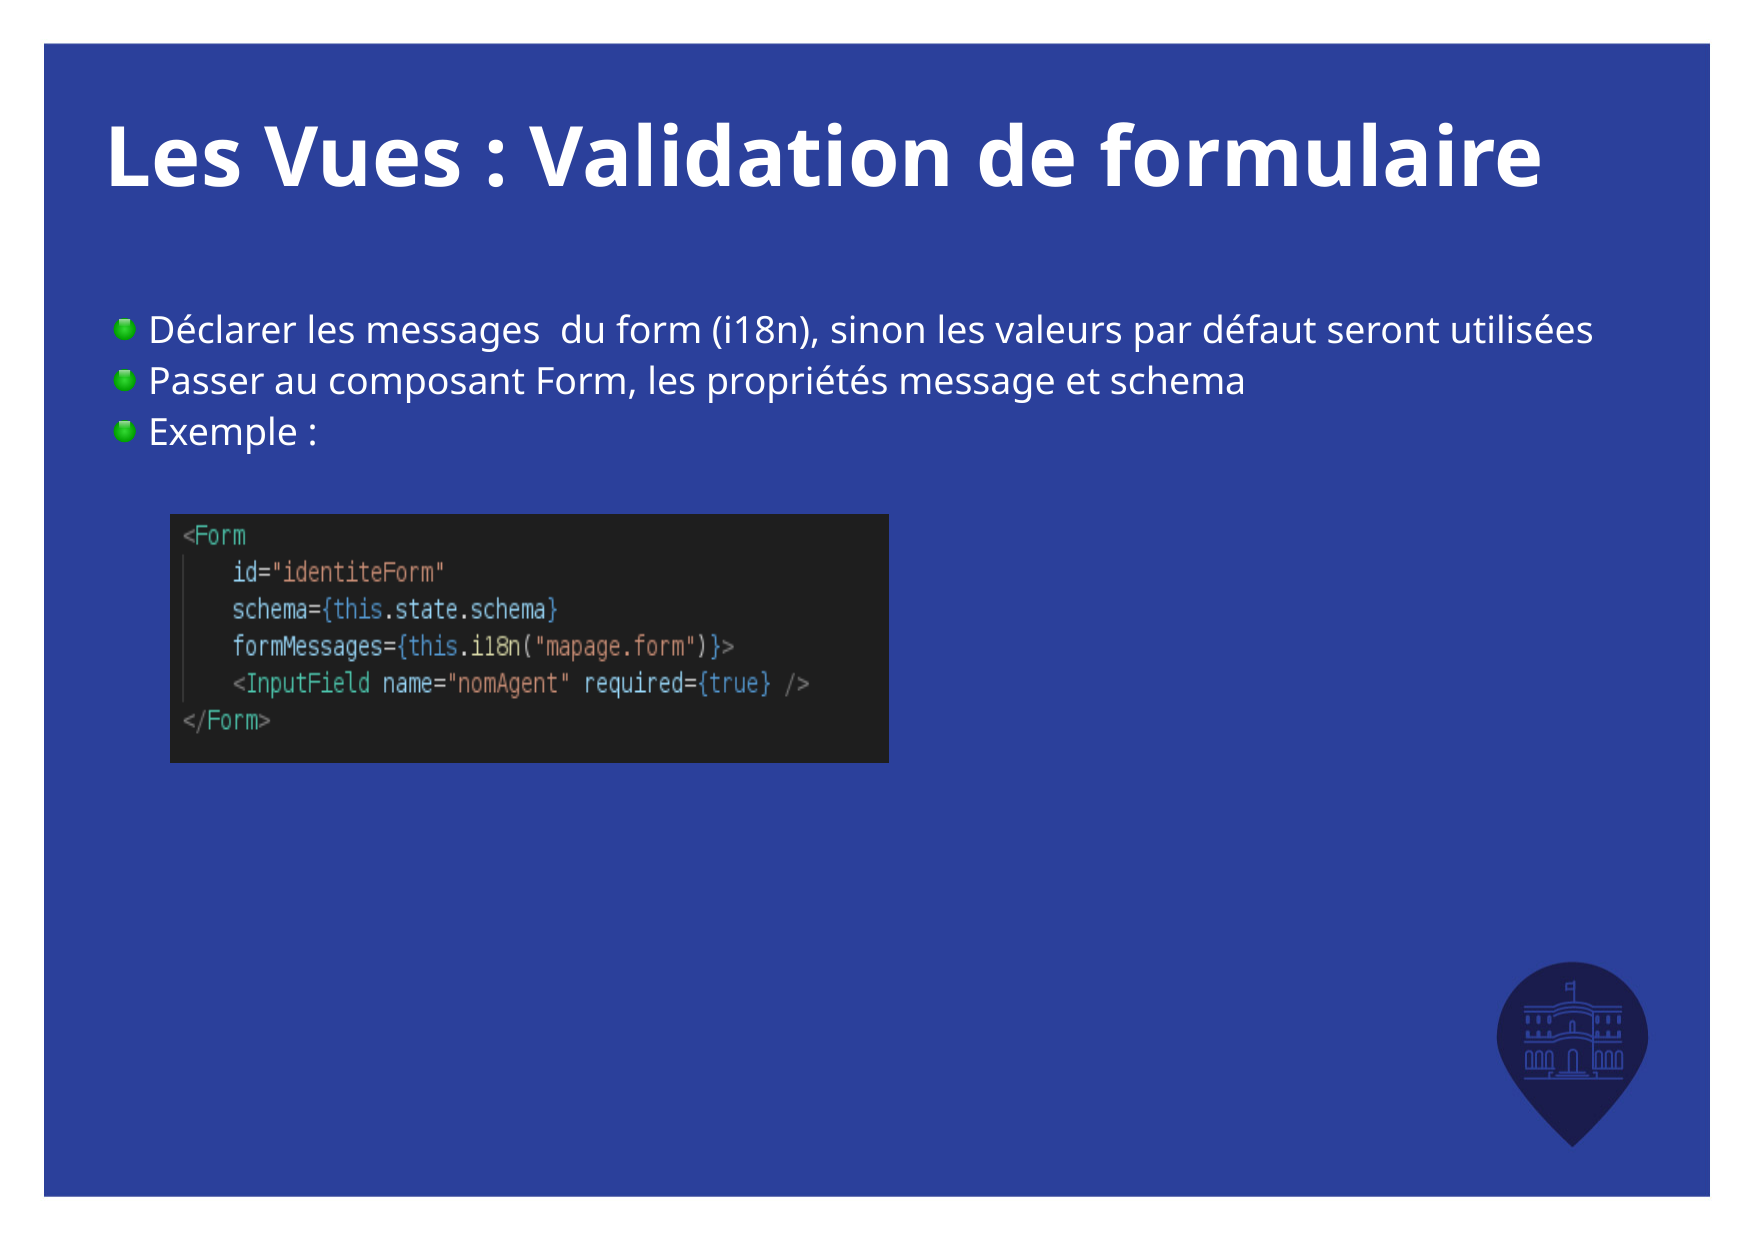

# Les Vues : Validation de formulaire
Déclarer les messages du form (i18n), sinon les valeurs par défaut seront utilisées
Passer au composant Form, les propriétés message et schema
Exemple :